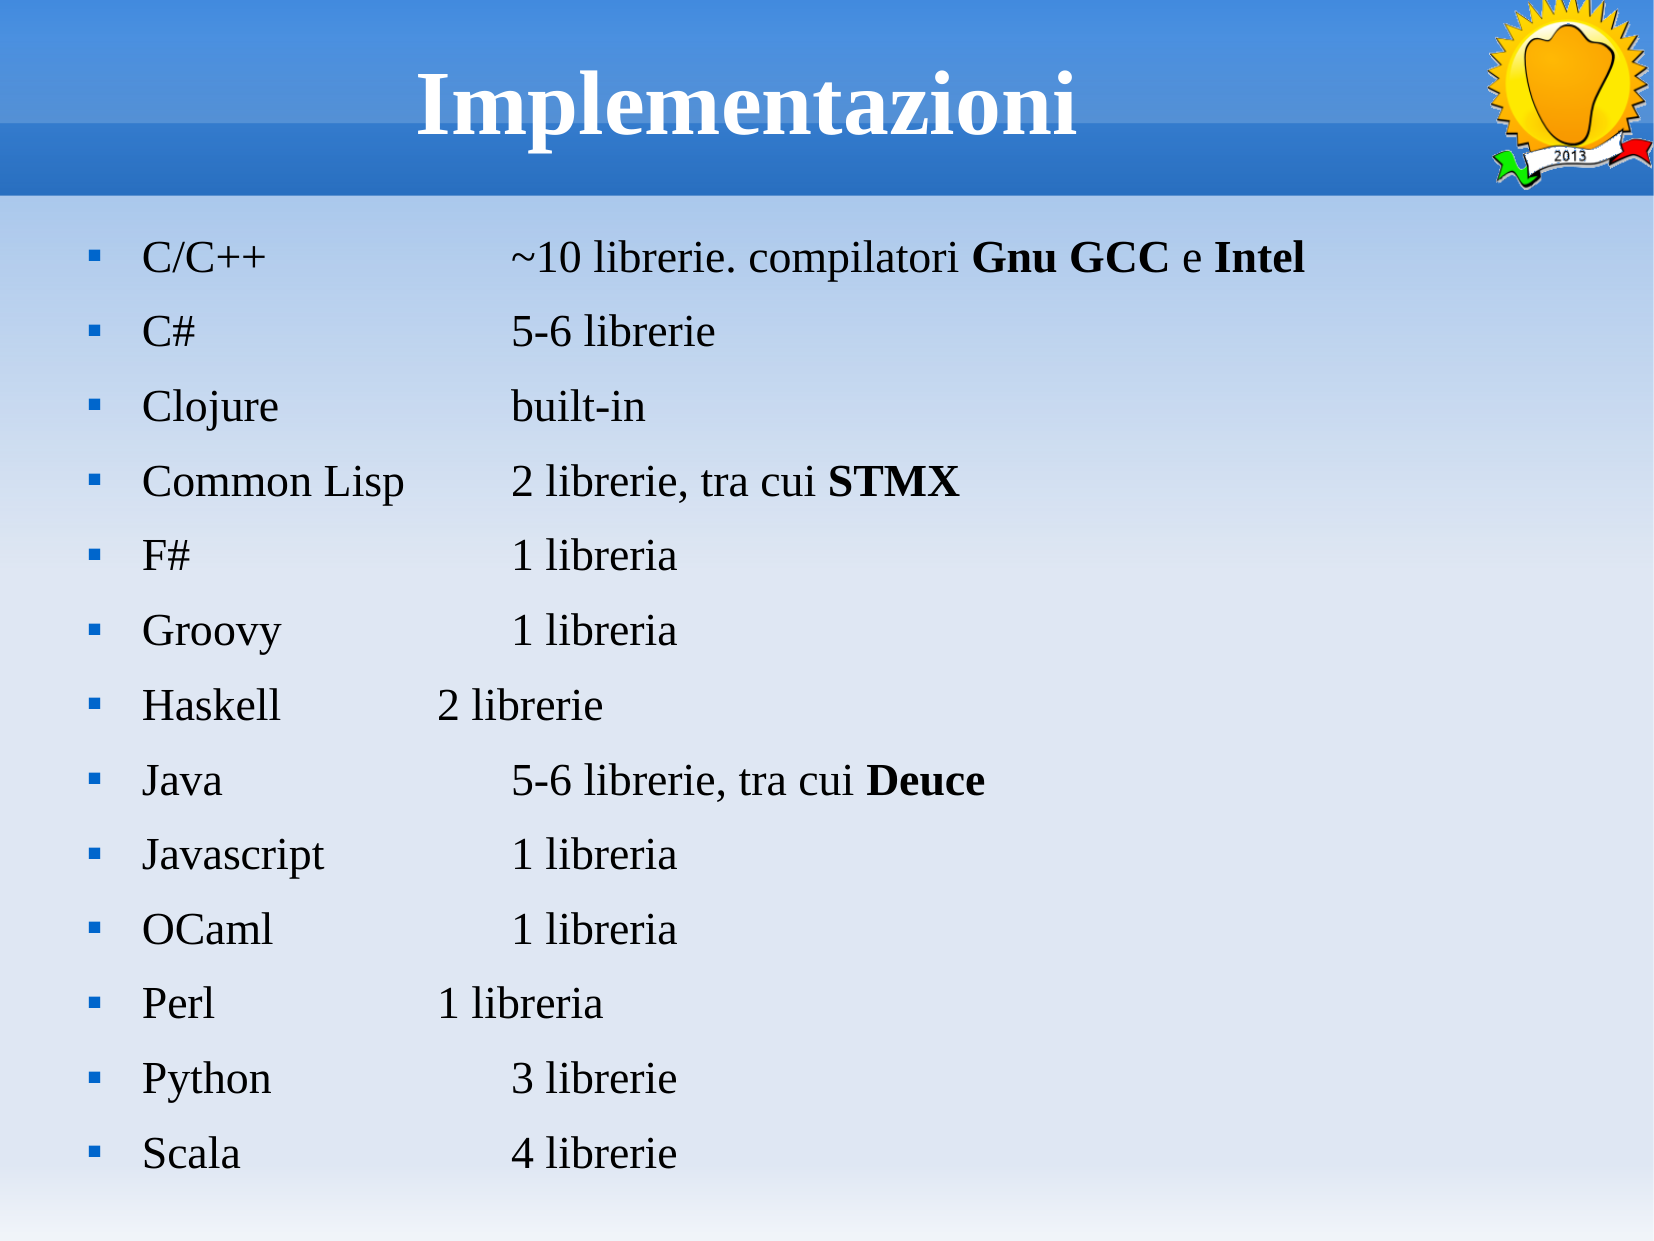

Implementazioni
# C/C++				~10 librerie. compilatori Gnu GCC e Intel
C#					5-6 librerie
Clojure				built-in
Common Lisp		2 librerie, tra cui STMX
F#					1 libreria
Groovy				1 libreria
Haskell			2 librerie
Java				5-6 librerie, tra cui Deuce
Javascript			1 libreria
OCaml				1 libreria
Perl				1 libreria
Python				3 librerie
Scala				4 librerie